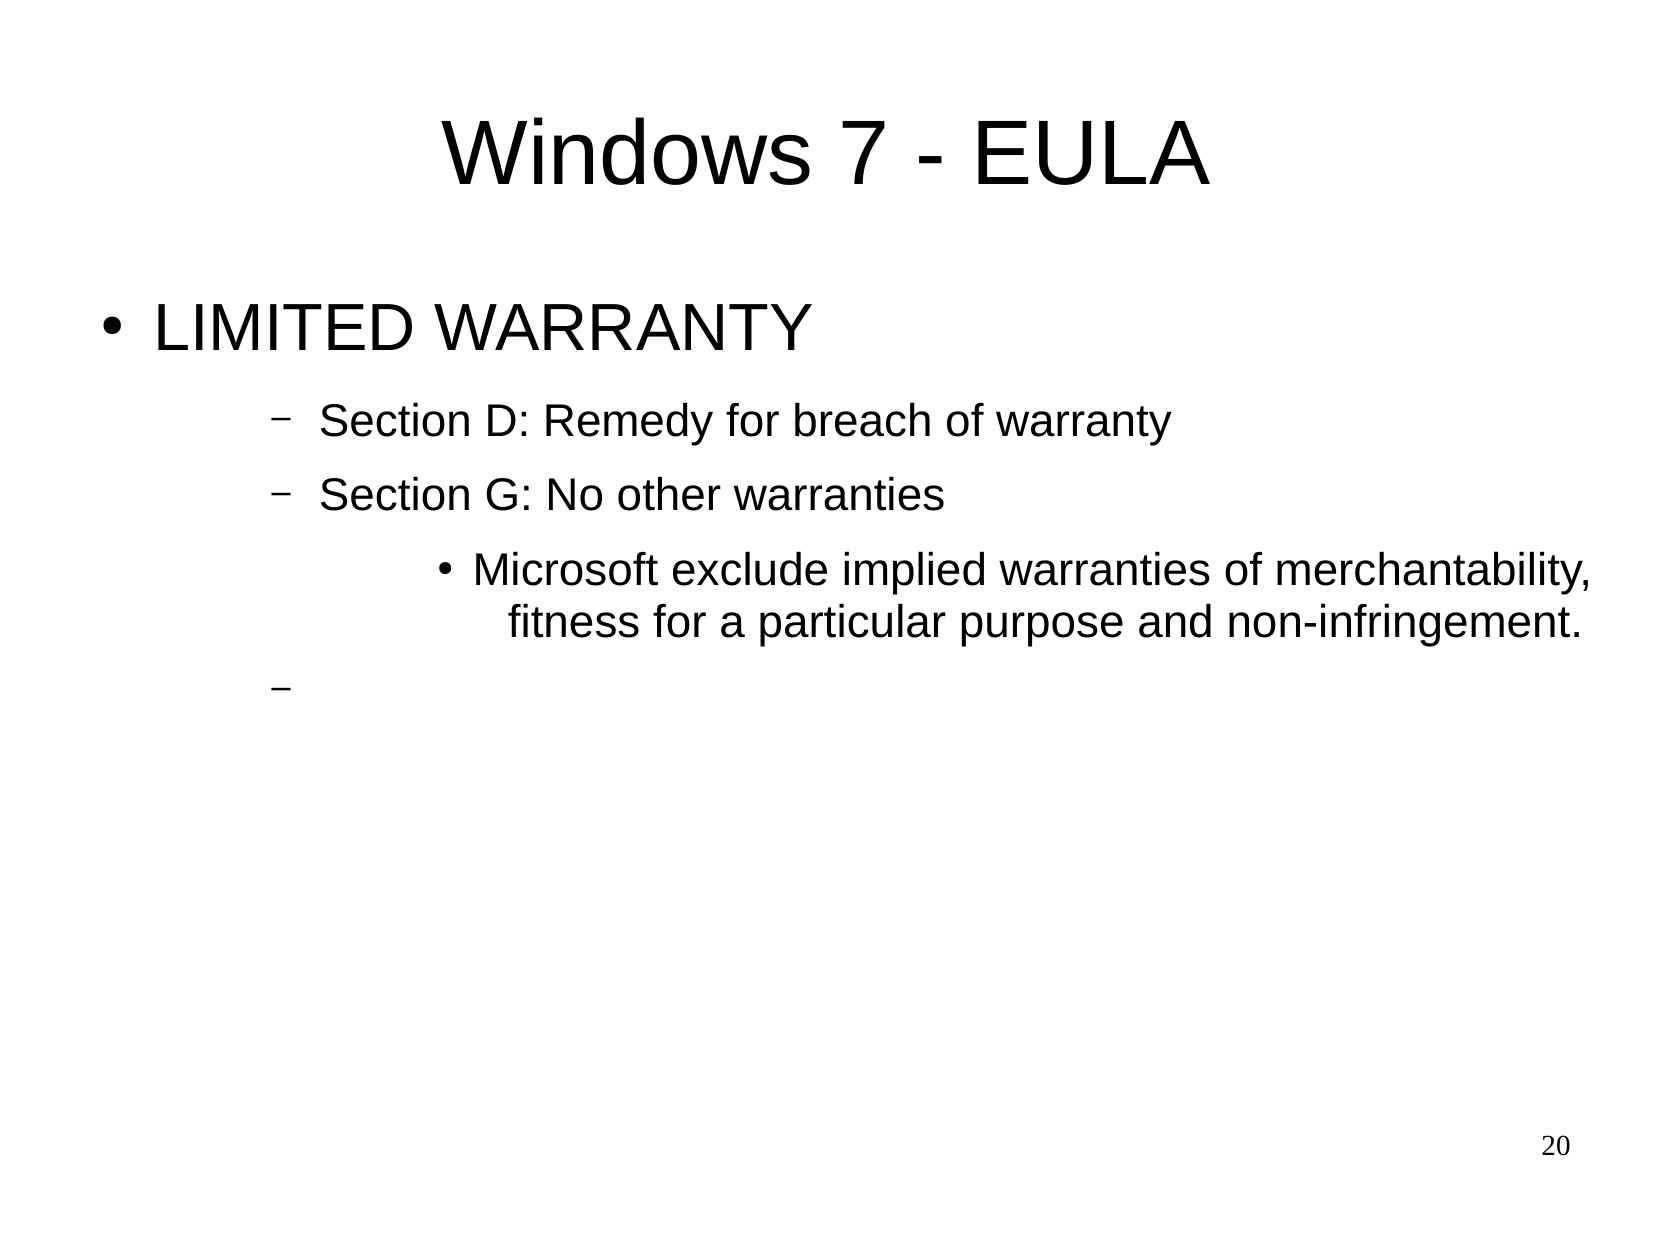

# Windows 7 - EULA
LIMITED WARRANTY
Section D: Remedy for breach of warranty
Section G: No other warranties
Microsoft exclude implied warranties of merchantability, fitness for a particular purpose and non-infringement.
20